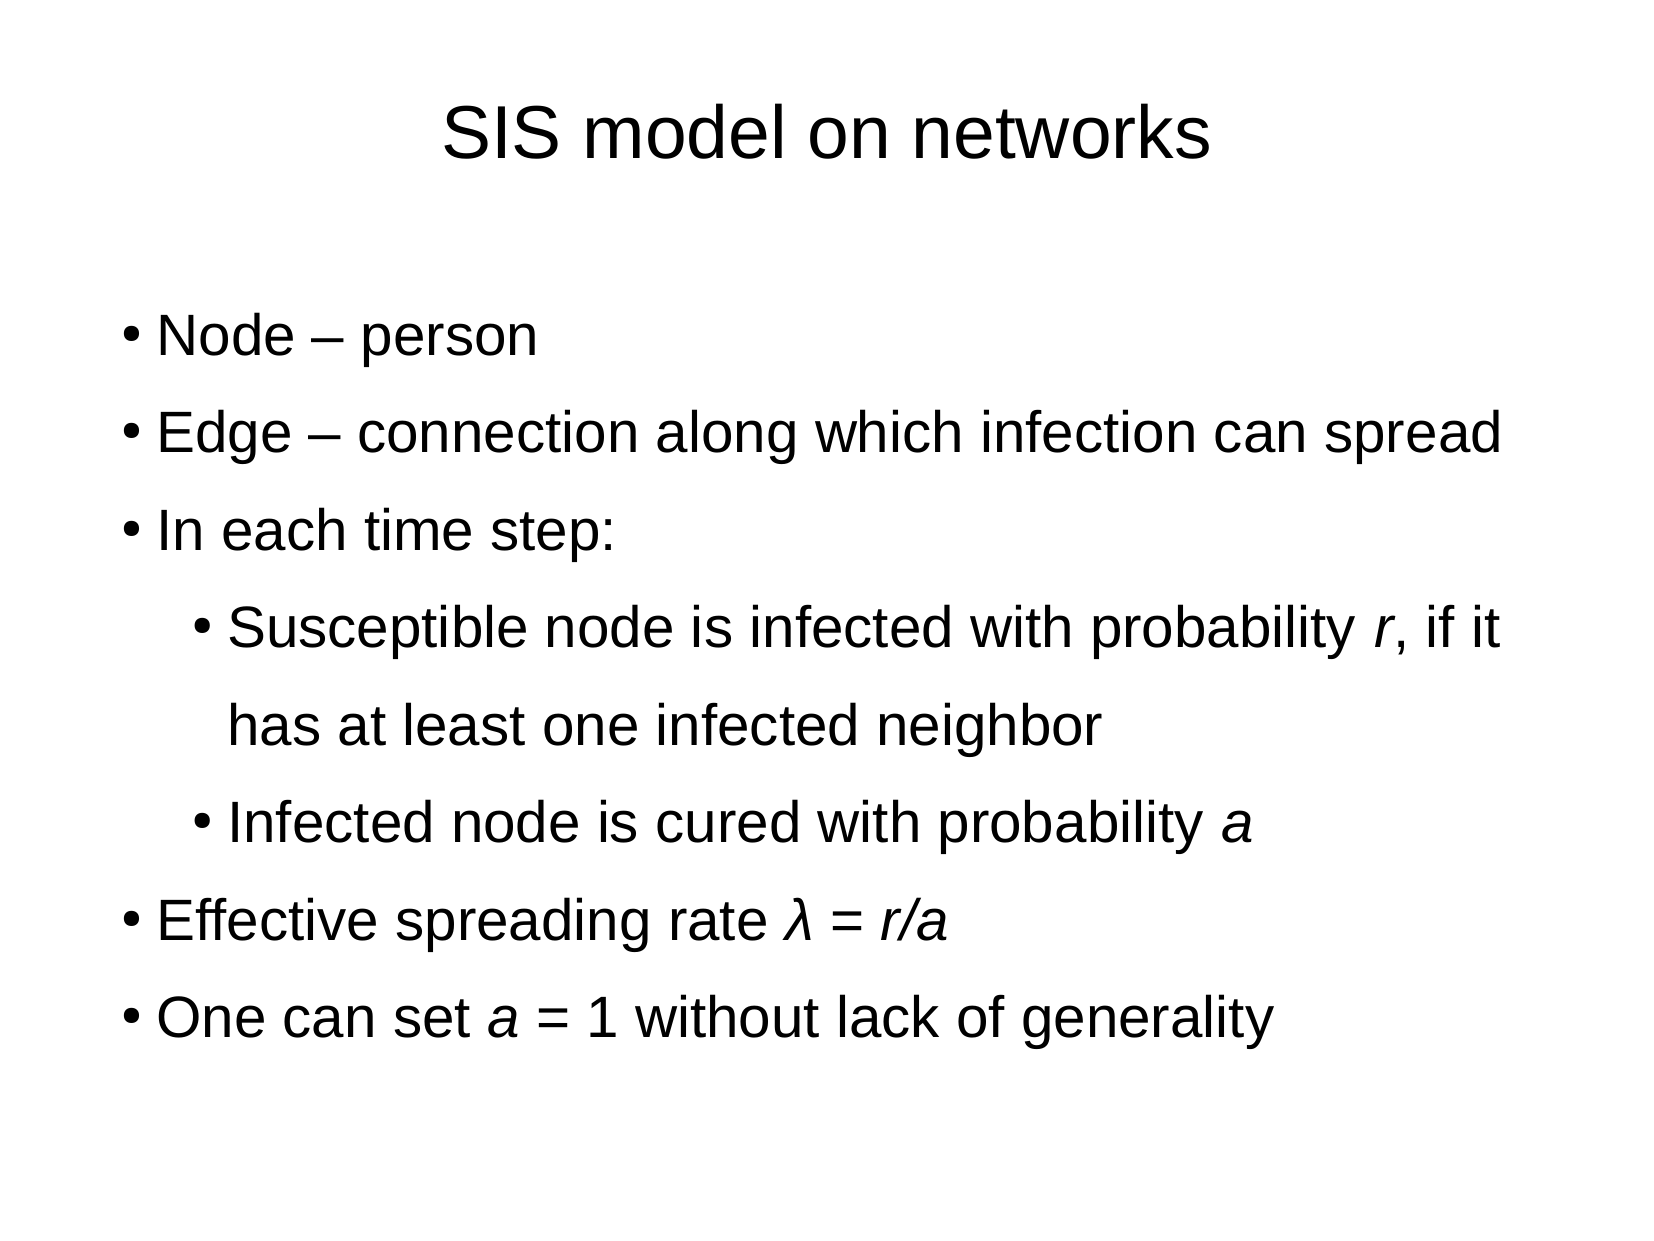

# SIS model on networks
Node – person
Edge – connection along which infection can spread
In each time step:
Susceptible node is infected with probability r, if it has at least one infected neighbor
Infected node is cured with probability a
Effective spreading rate λ = r/a
One can set a = 1 without lack of generality